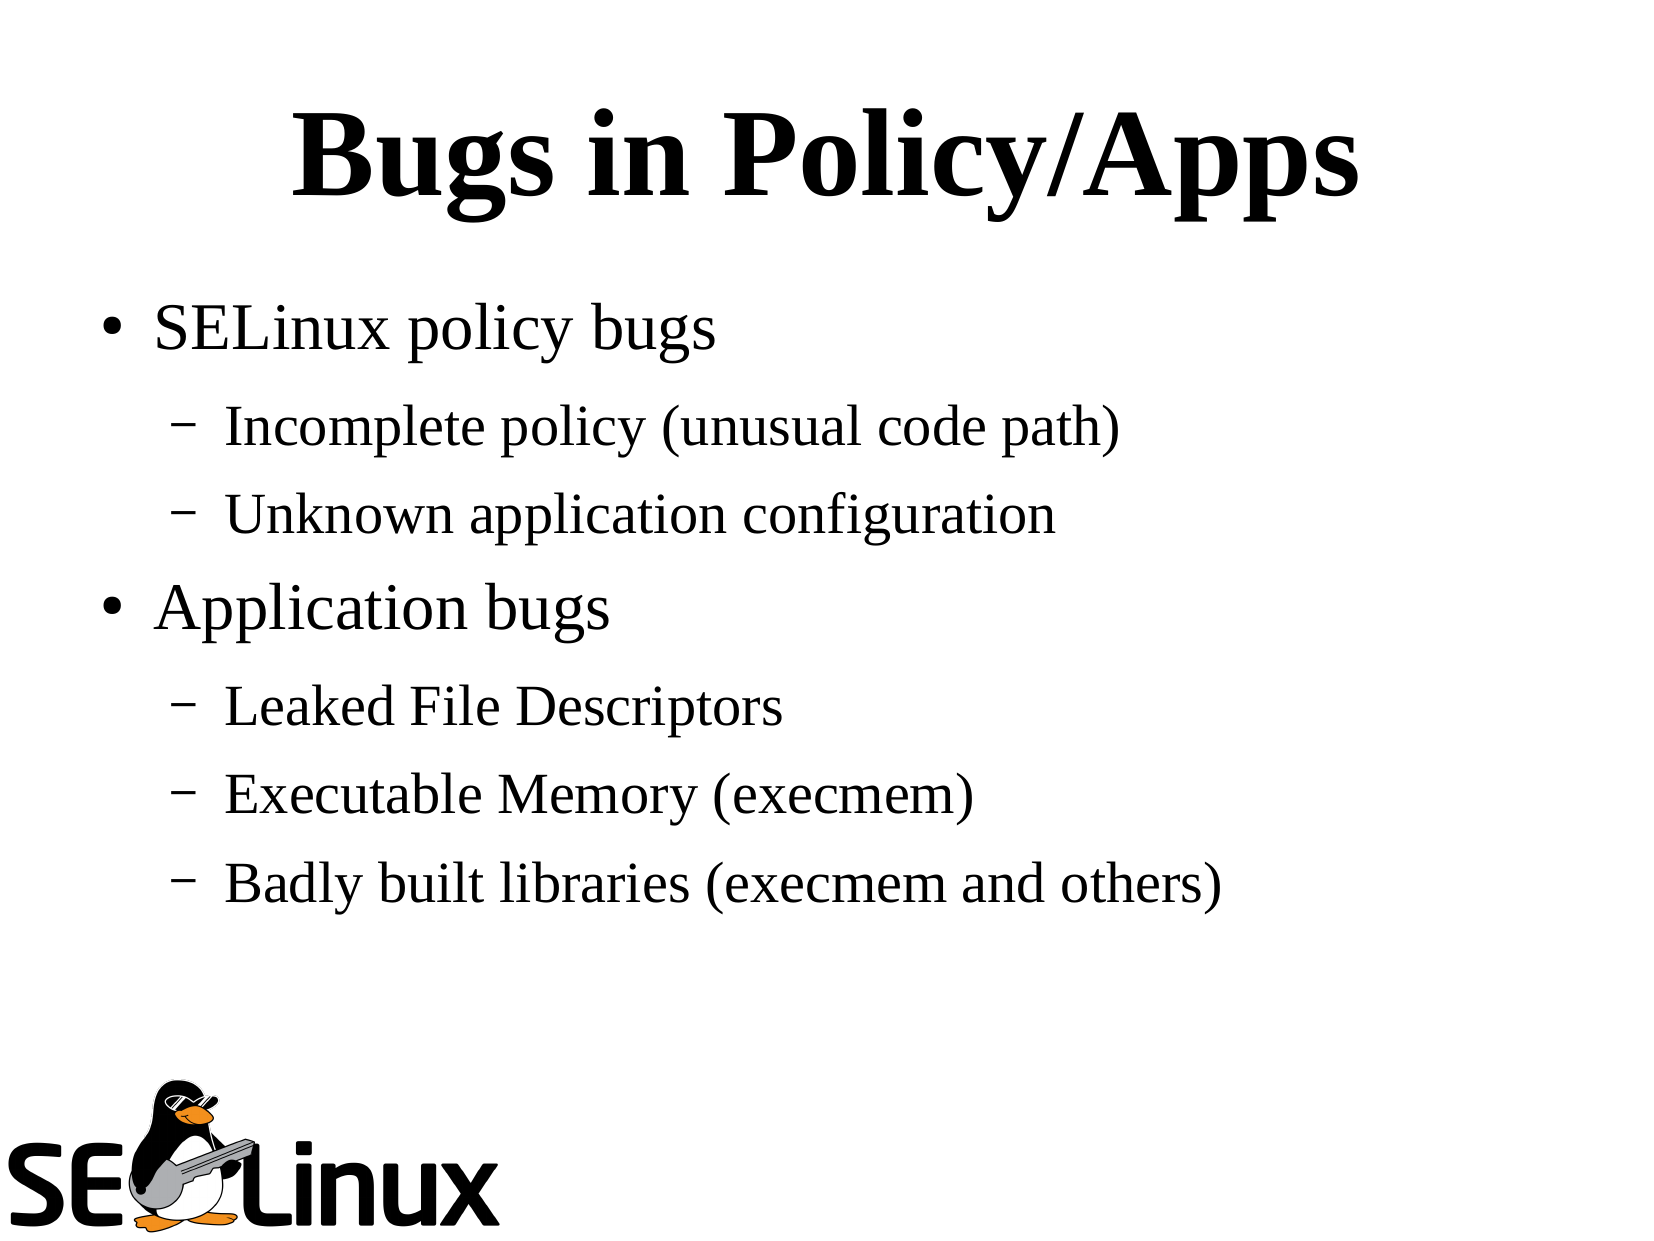

# Bugs in Policy/Apps
SELinux policy bugs
Incomplete policy (unusual code path)
Unknown application configuration
Application bugs
Leaked File Descriptors
Executable Memory (execmem)
Badly built libraries (execmem and others)